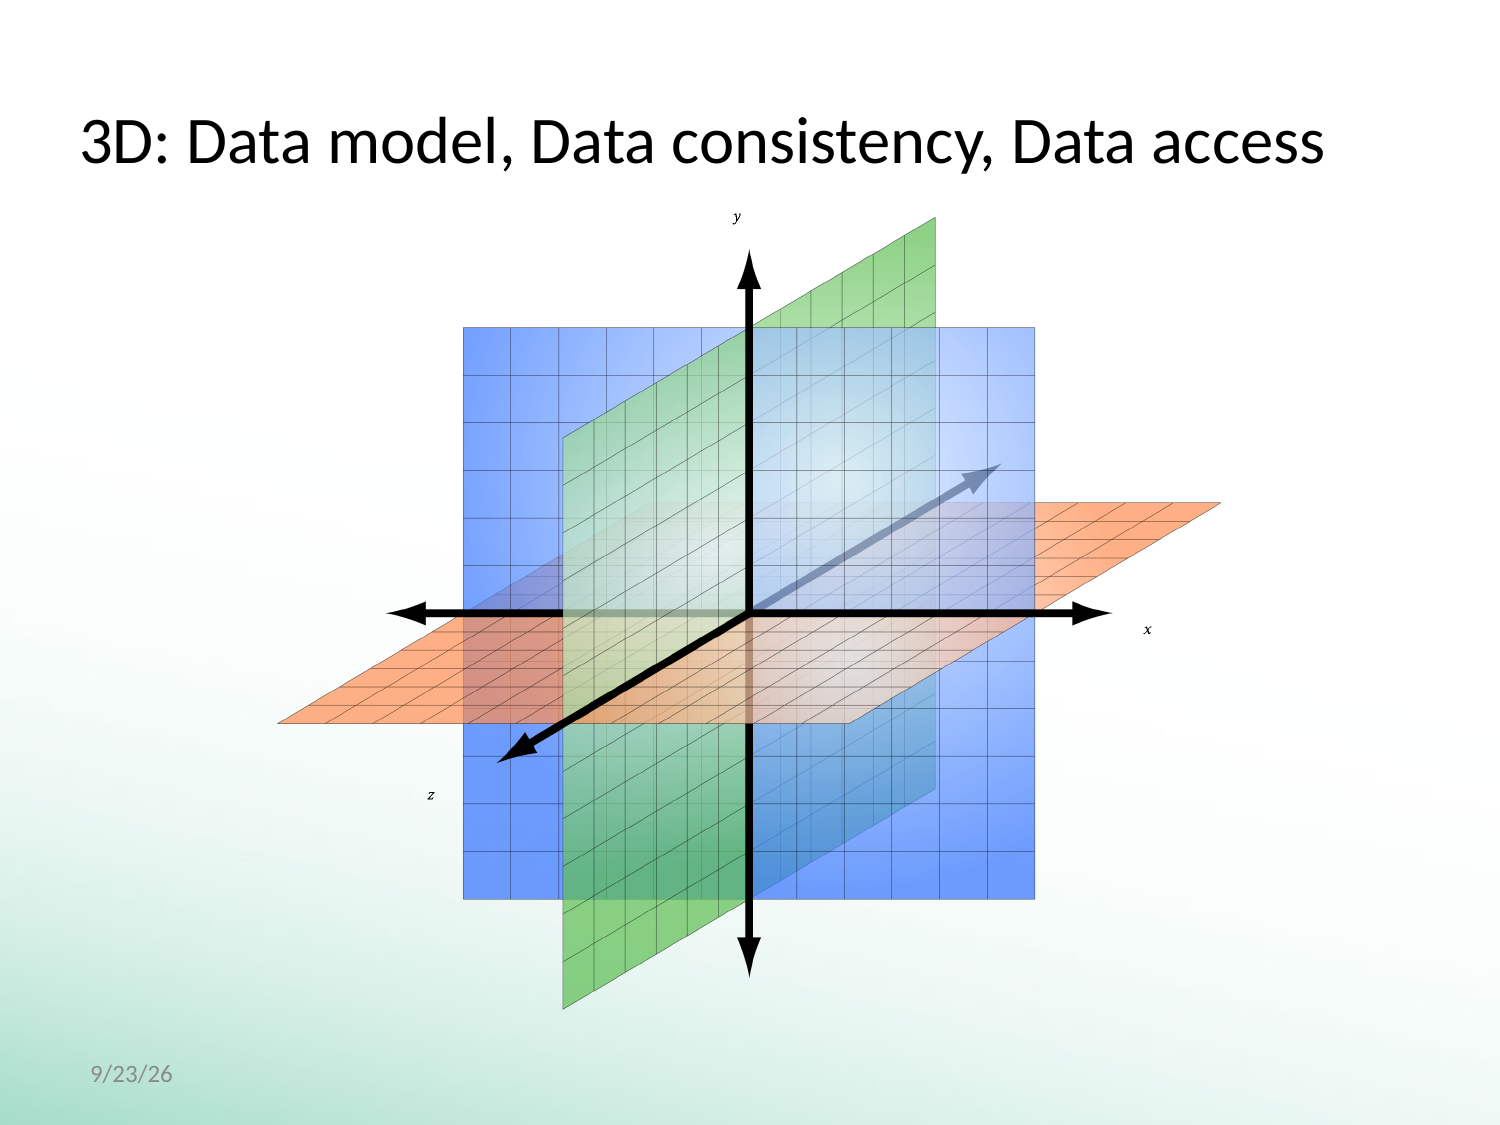

# 3D: Data model, Data consistency, Data access